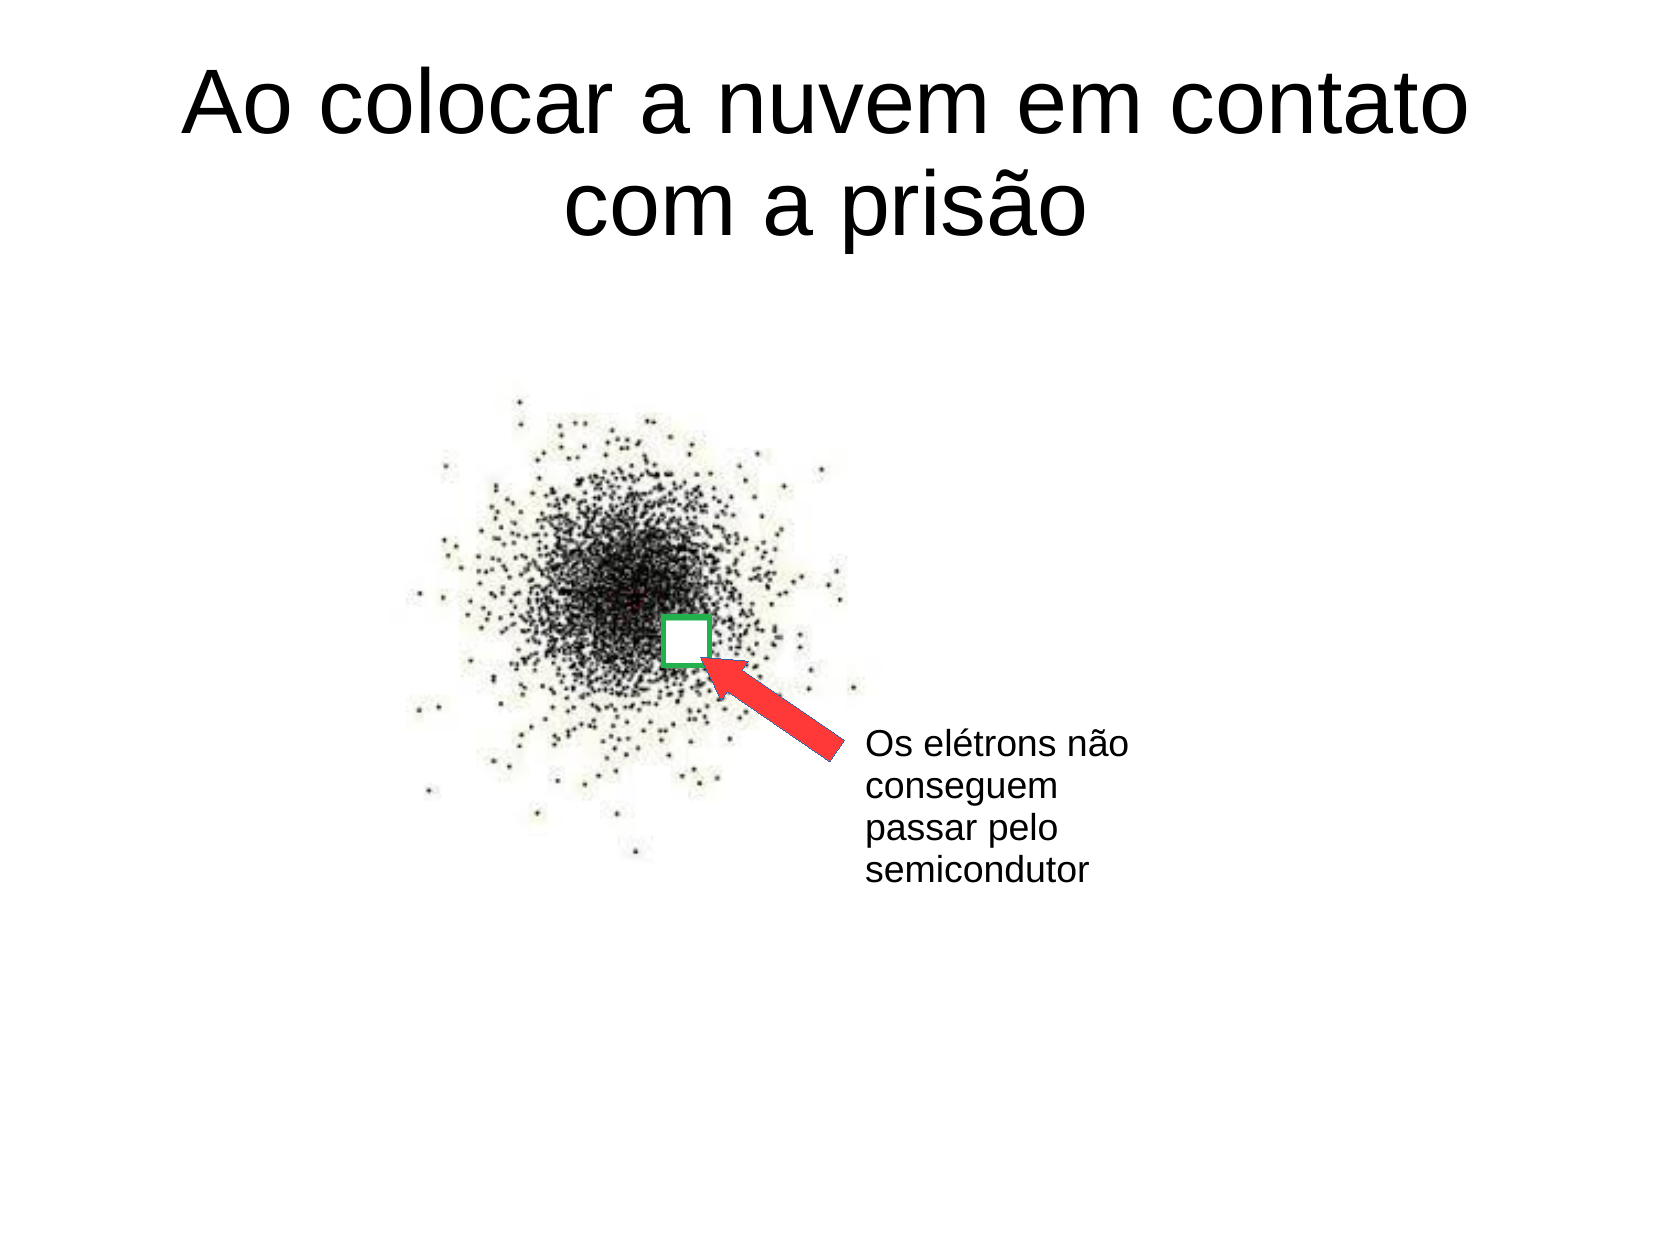

# Ao colocar a nuvem em contato com a prisão
Os elétrons não conseguem passar pelo semicondutor